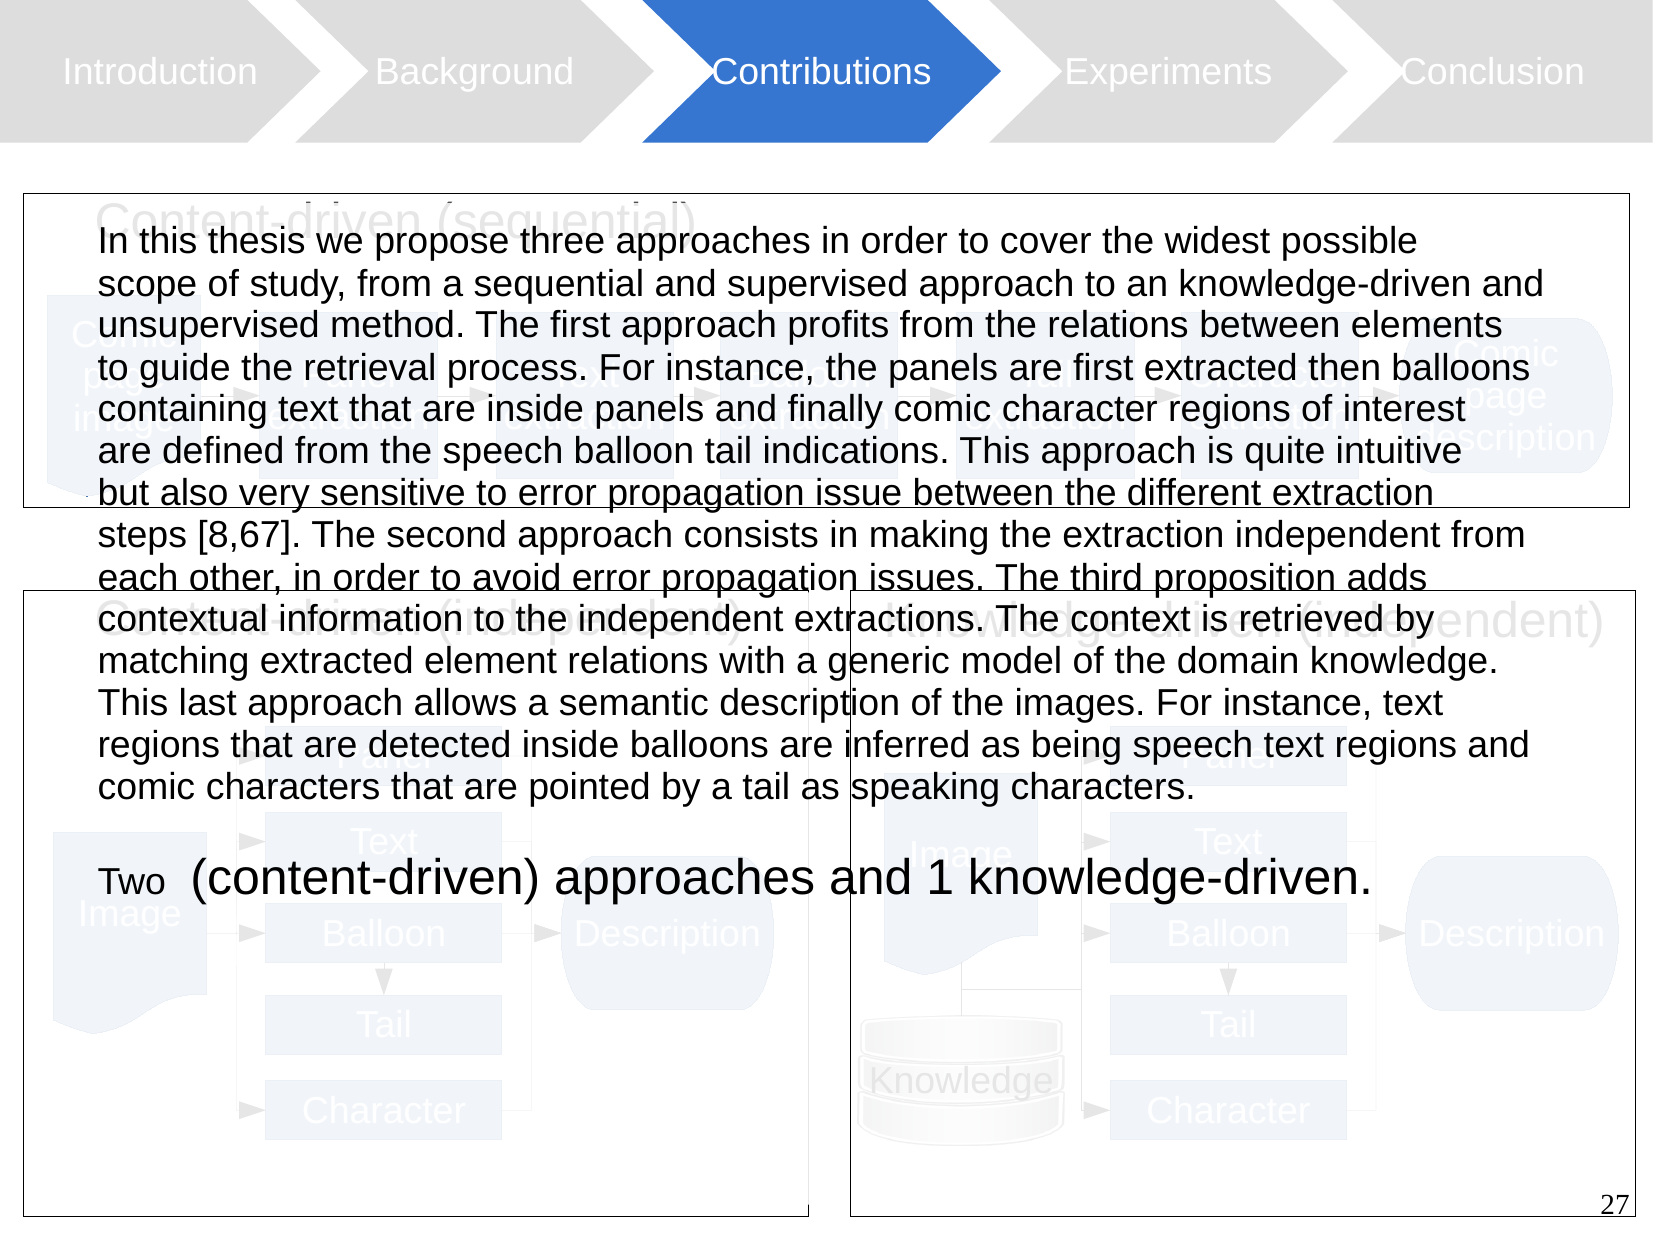

Introduction
Background
Contributions
Conclusion
Experiments
Content-driven (sequential)
In this thesis we propose three approaches in order to cover the widest possible
scope of study, from a sequential and supervised approach to an knowledge-driven and
unsupervised method. The first approach profits from the relations between elements
to guide the retrieval process. For instance, the panels are first extracted then balloons
containing text that are inside panels and finally comic character regions of interest
are defined from the speech balloon tail indications. This approach is quite intuitive
but also very sensitive to error propagation issue between the different extraction
steps [8,67]. The second approach consists in making the extraction independent from
each other, in order to avoid error propagation issues. The third proposition adds
contextual information to the independent extractions. The context is retrieved by
matching extracted element relations with a generic model of the domain knowledge.
This last approach allows a semantic description of the images. For instance, text
regions that are detected inside balloons are inferred as being speech text regions and
comic characters that are pointed by a tail as speaking characters.
Two (content-driven) approaches and 1 knowledge-driven.
Comic
page
image
Panel
extraction
Text
extraction
Balloon
extraction
Tail
extraction
Character
extraction
Comic
page
description
Knowledge-driven (independent)
# Content-driven (independent)
Panel
Panel
Image
Text
Text
Image
Description
Description
Balloon
Balloon
Tail
Tail
Knowledge
Character
Character
27